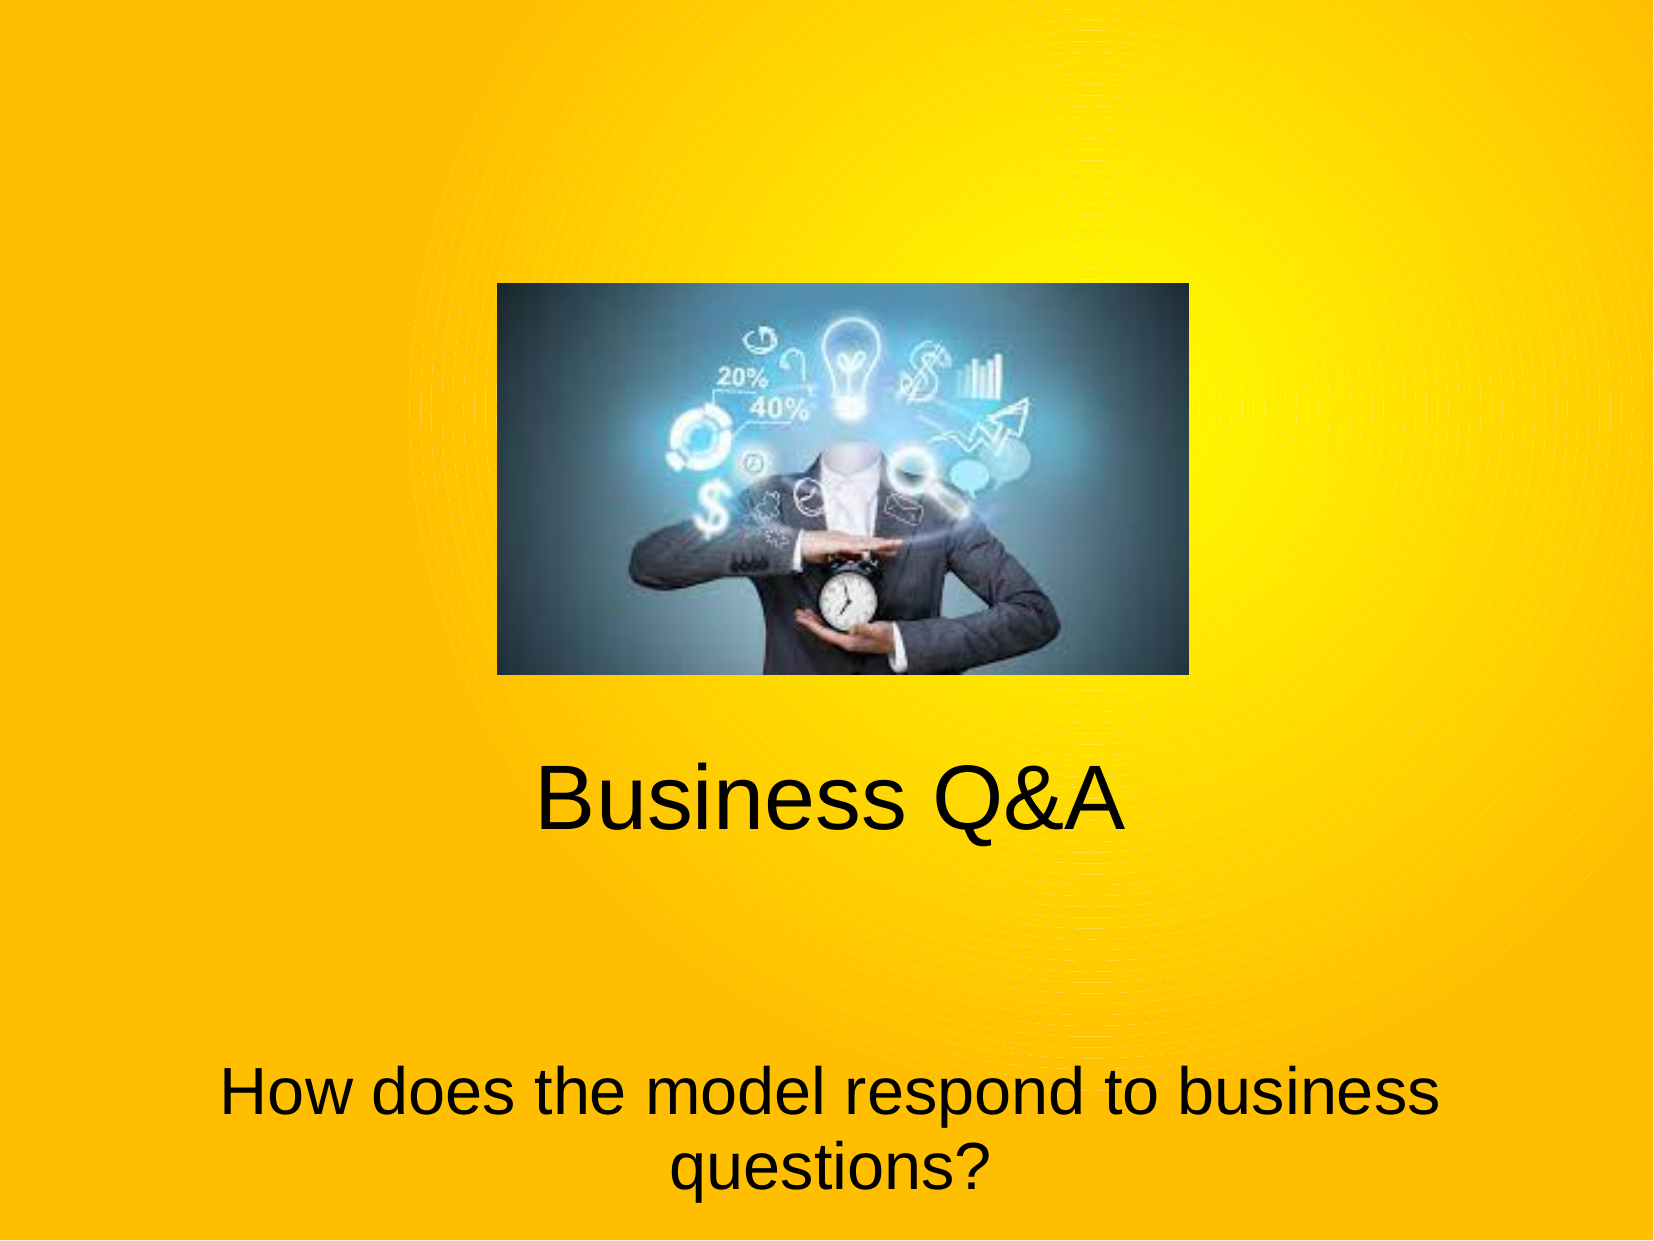

# Business Q&A How does the model respond to business questions?